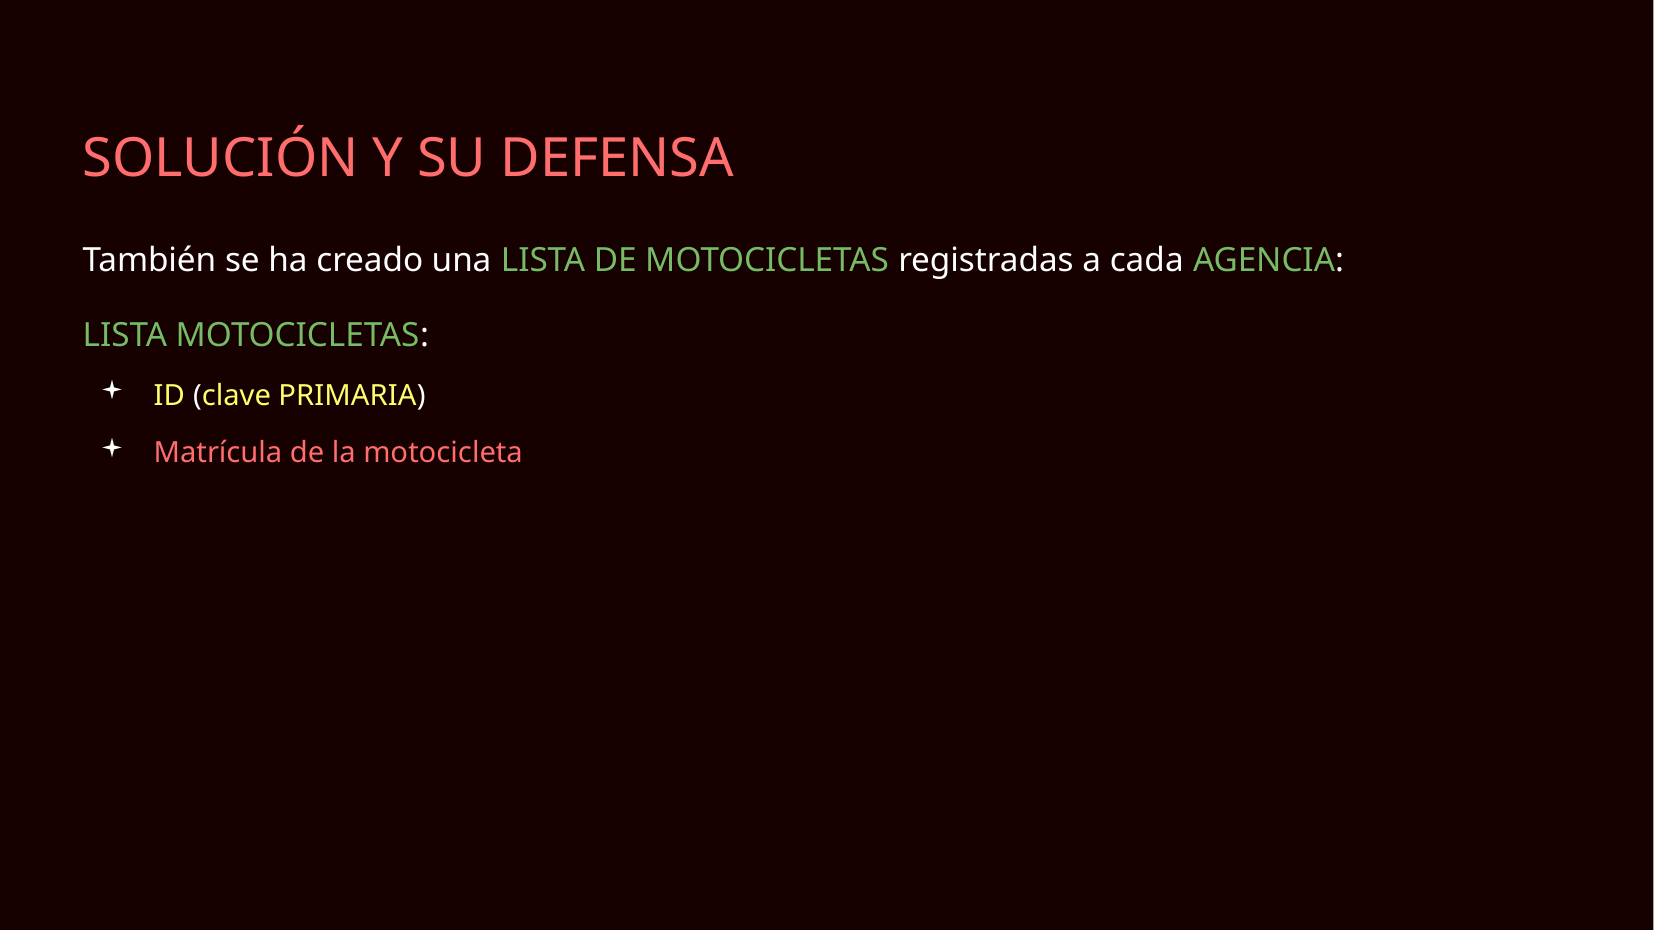

# SOLUCIÓN Y SU DEFENSA
También se ha creado una LISTA DE MOTOCICLETAS registradas a cada AGENCIA:
LISTA MOTOCICLETAS:
ID (clave PRIMARIA)
Matrícula de la motocicleta